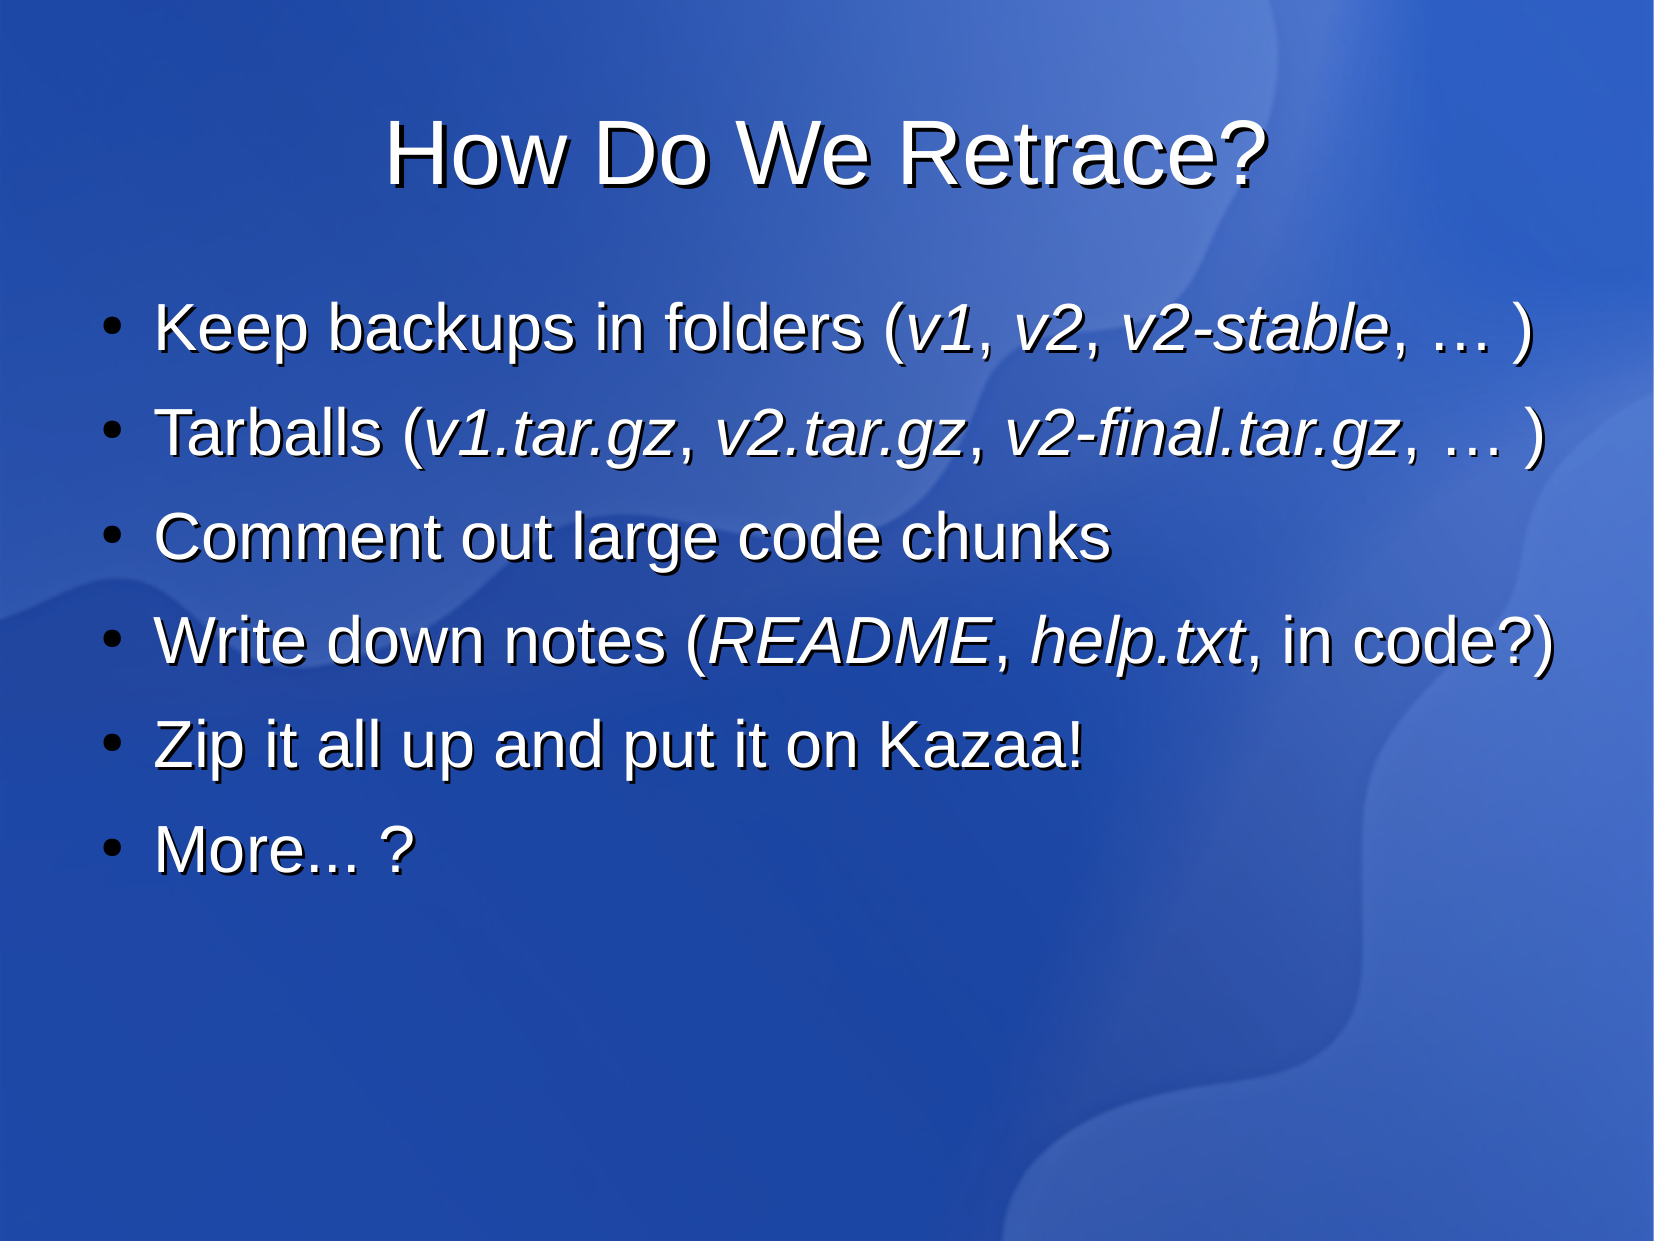

# How Do We Retrace?
Keep backups in folders (v1, v2, v2-stable, … )
Tarballs (v1.tar.gz, v2.tar.gz, v2-final.tar.gz, … )
Comment out large code chunks
Write down notes (README, help.txt, in code?)
Zip it all up and put it on Kazaa!
More... ?